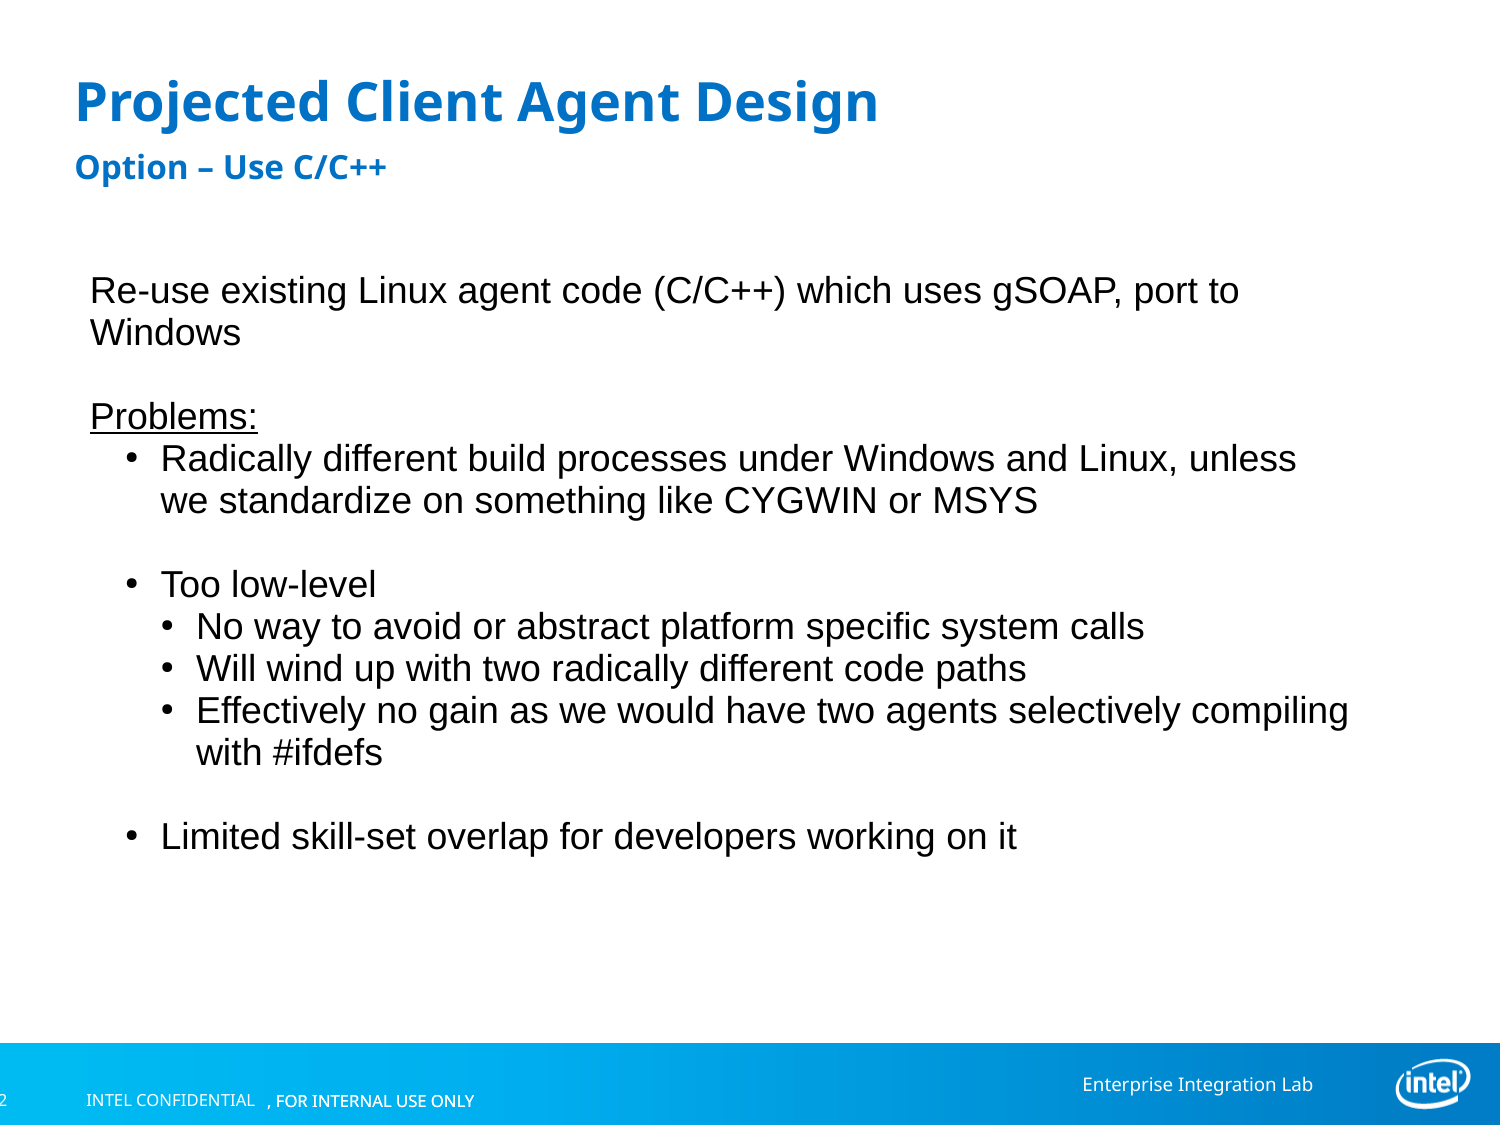

# Projected Client Agent Design Option – Use C/C++
Re-use existing Linux agent code (C/C++) which uses gSOAP, port to
Windows
Problems:
Radically different build processes under Windows and Linux, unless
we standardize on something like CYGWIN or MSYS
Too low-level
No way to avoid or abstract platform specific system calls
Will wind up with two radically different code paths
Effectively no gain as we would have two agents selectively compiling
with #ifdefs
Limited skill-set overlap for developers working on it